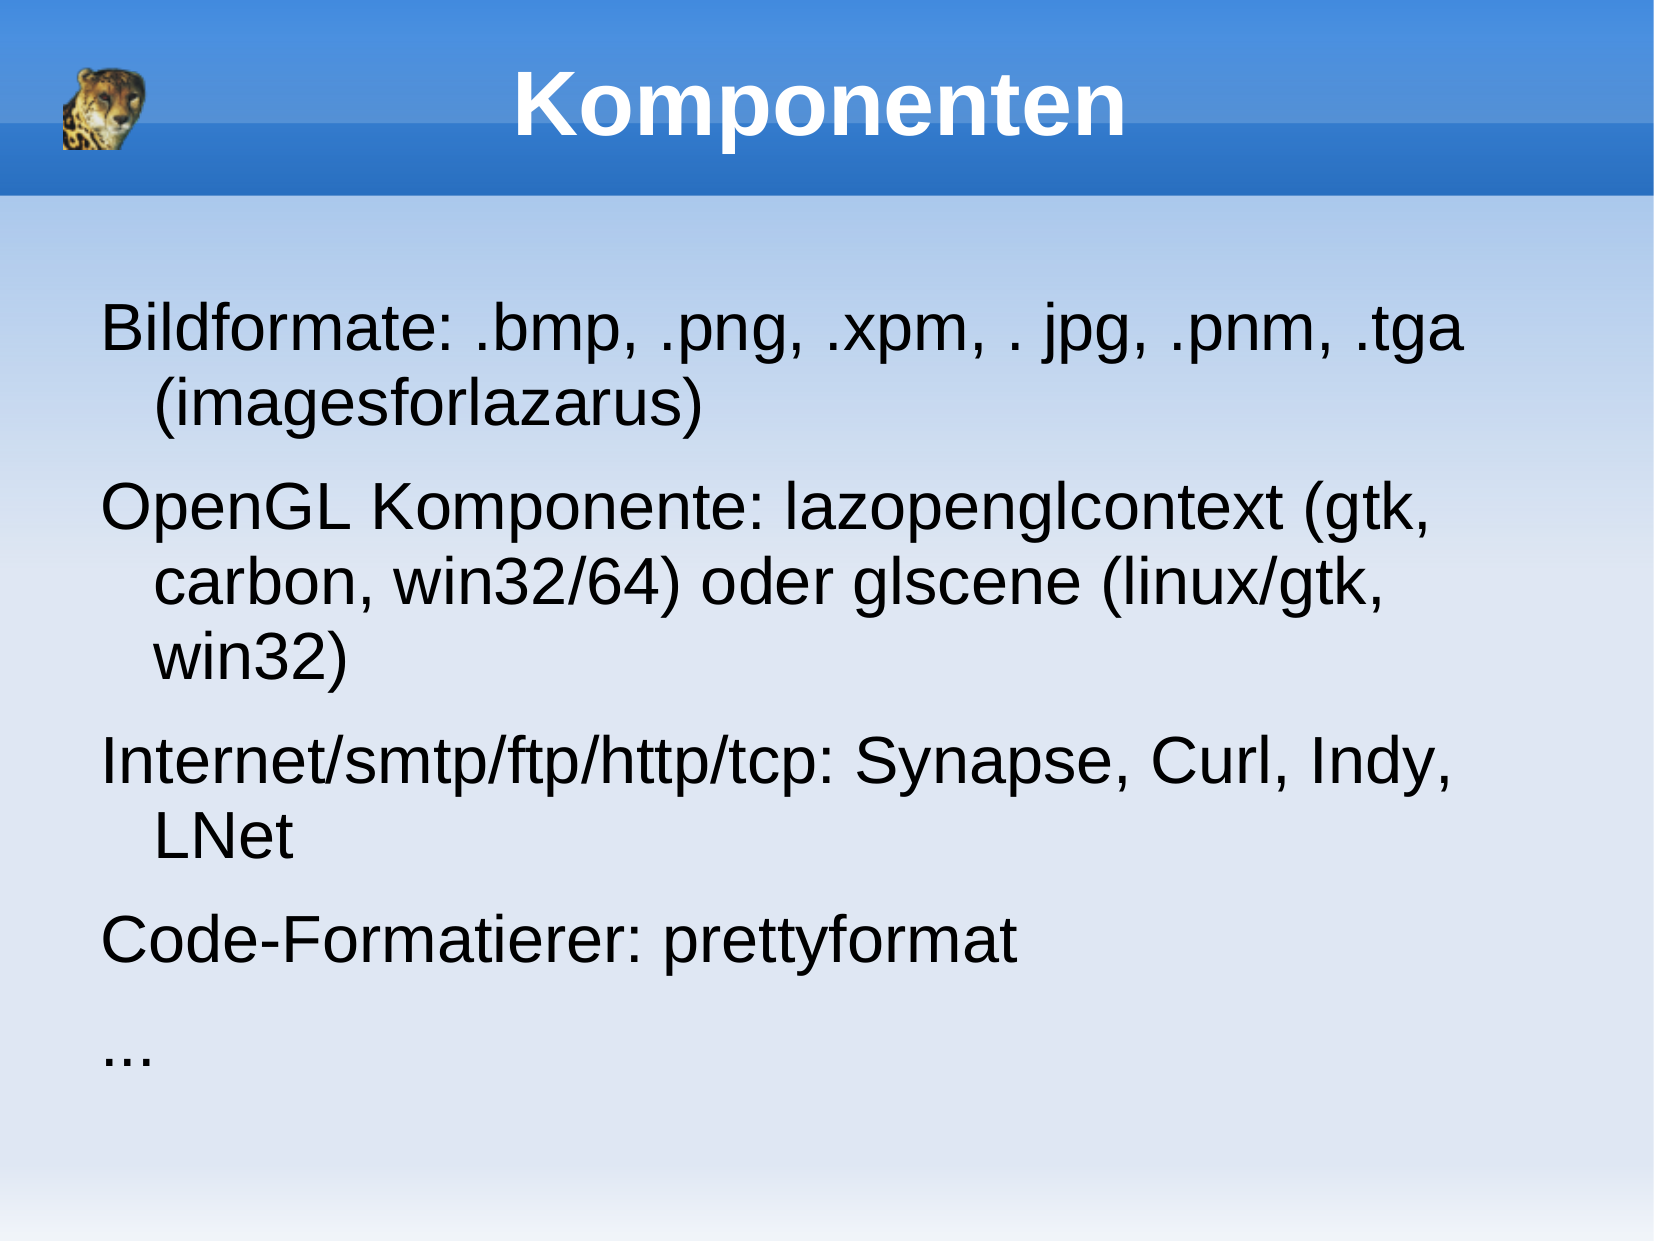

# Komponenten
Bildformate: .bmp, .png, .xpm, . jpg, .pnm, .tga (imagesforlazarus)
OpenGL Komponente: lazopenglcontext (gtk, carbon, win32/64) oder glscene (linux/gtk, win32)
Internet/smtp/ftp/http/tcp: Synapse, Curl, Indy, LNet
Code-Formatierer: prettyformat
...